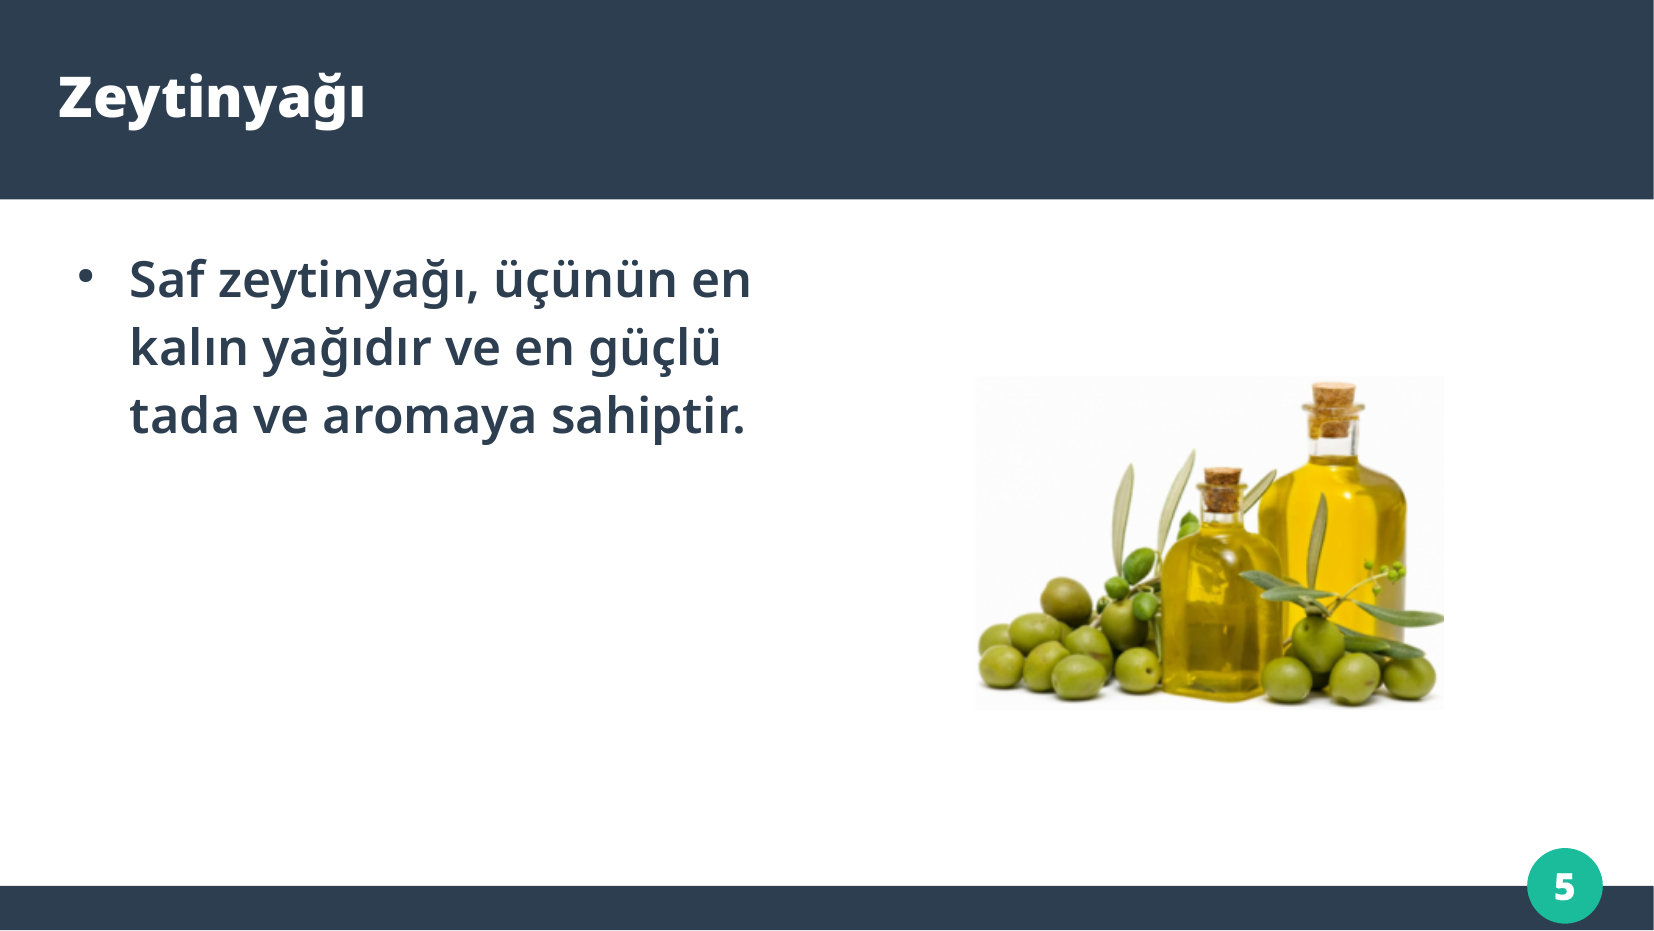

# Zeytinyağı
Saf zeytinyağı, üçünün en kalın yağıdır ve en güçlü tada ve aromaya sahiptir.